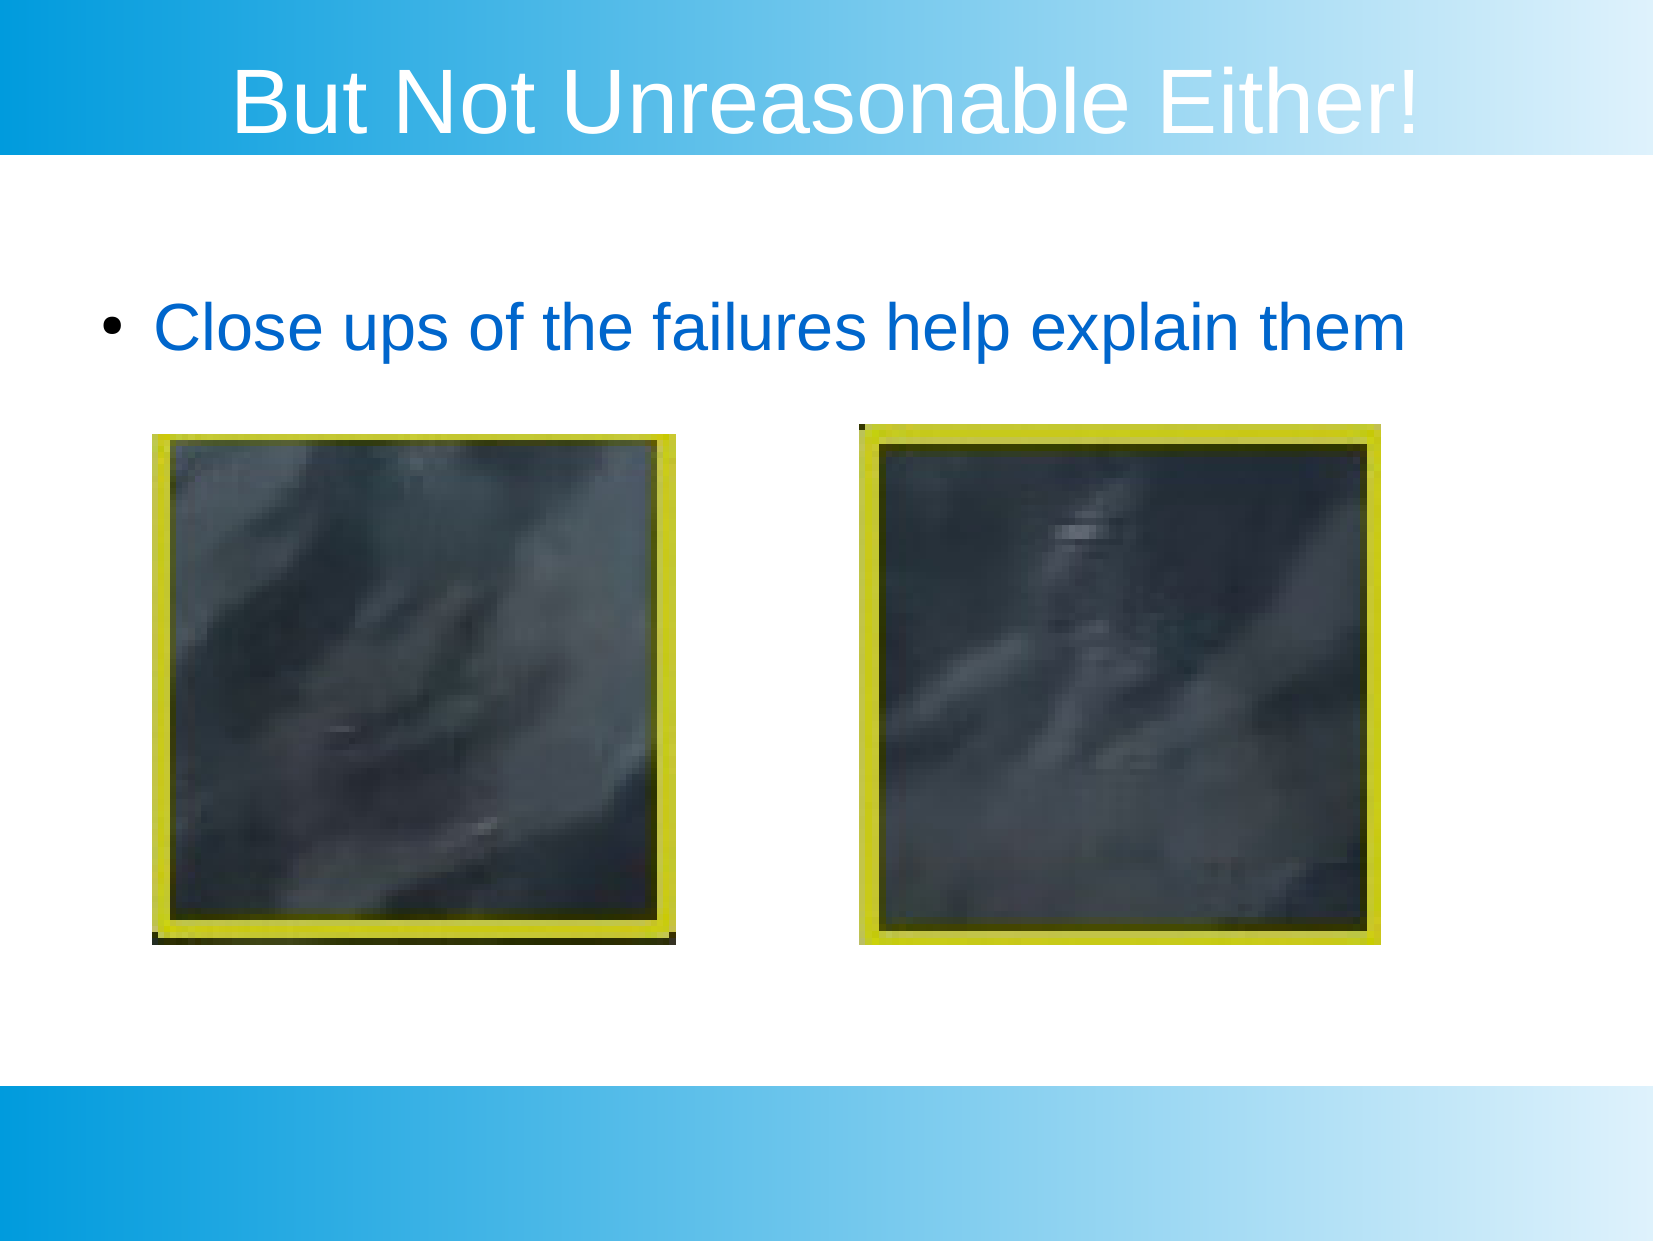

# But Not Unreasonable Either!
Close ups of the failures help explain them